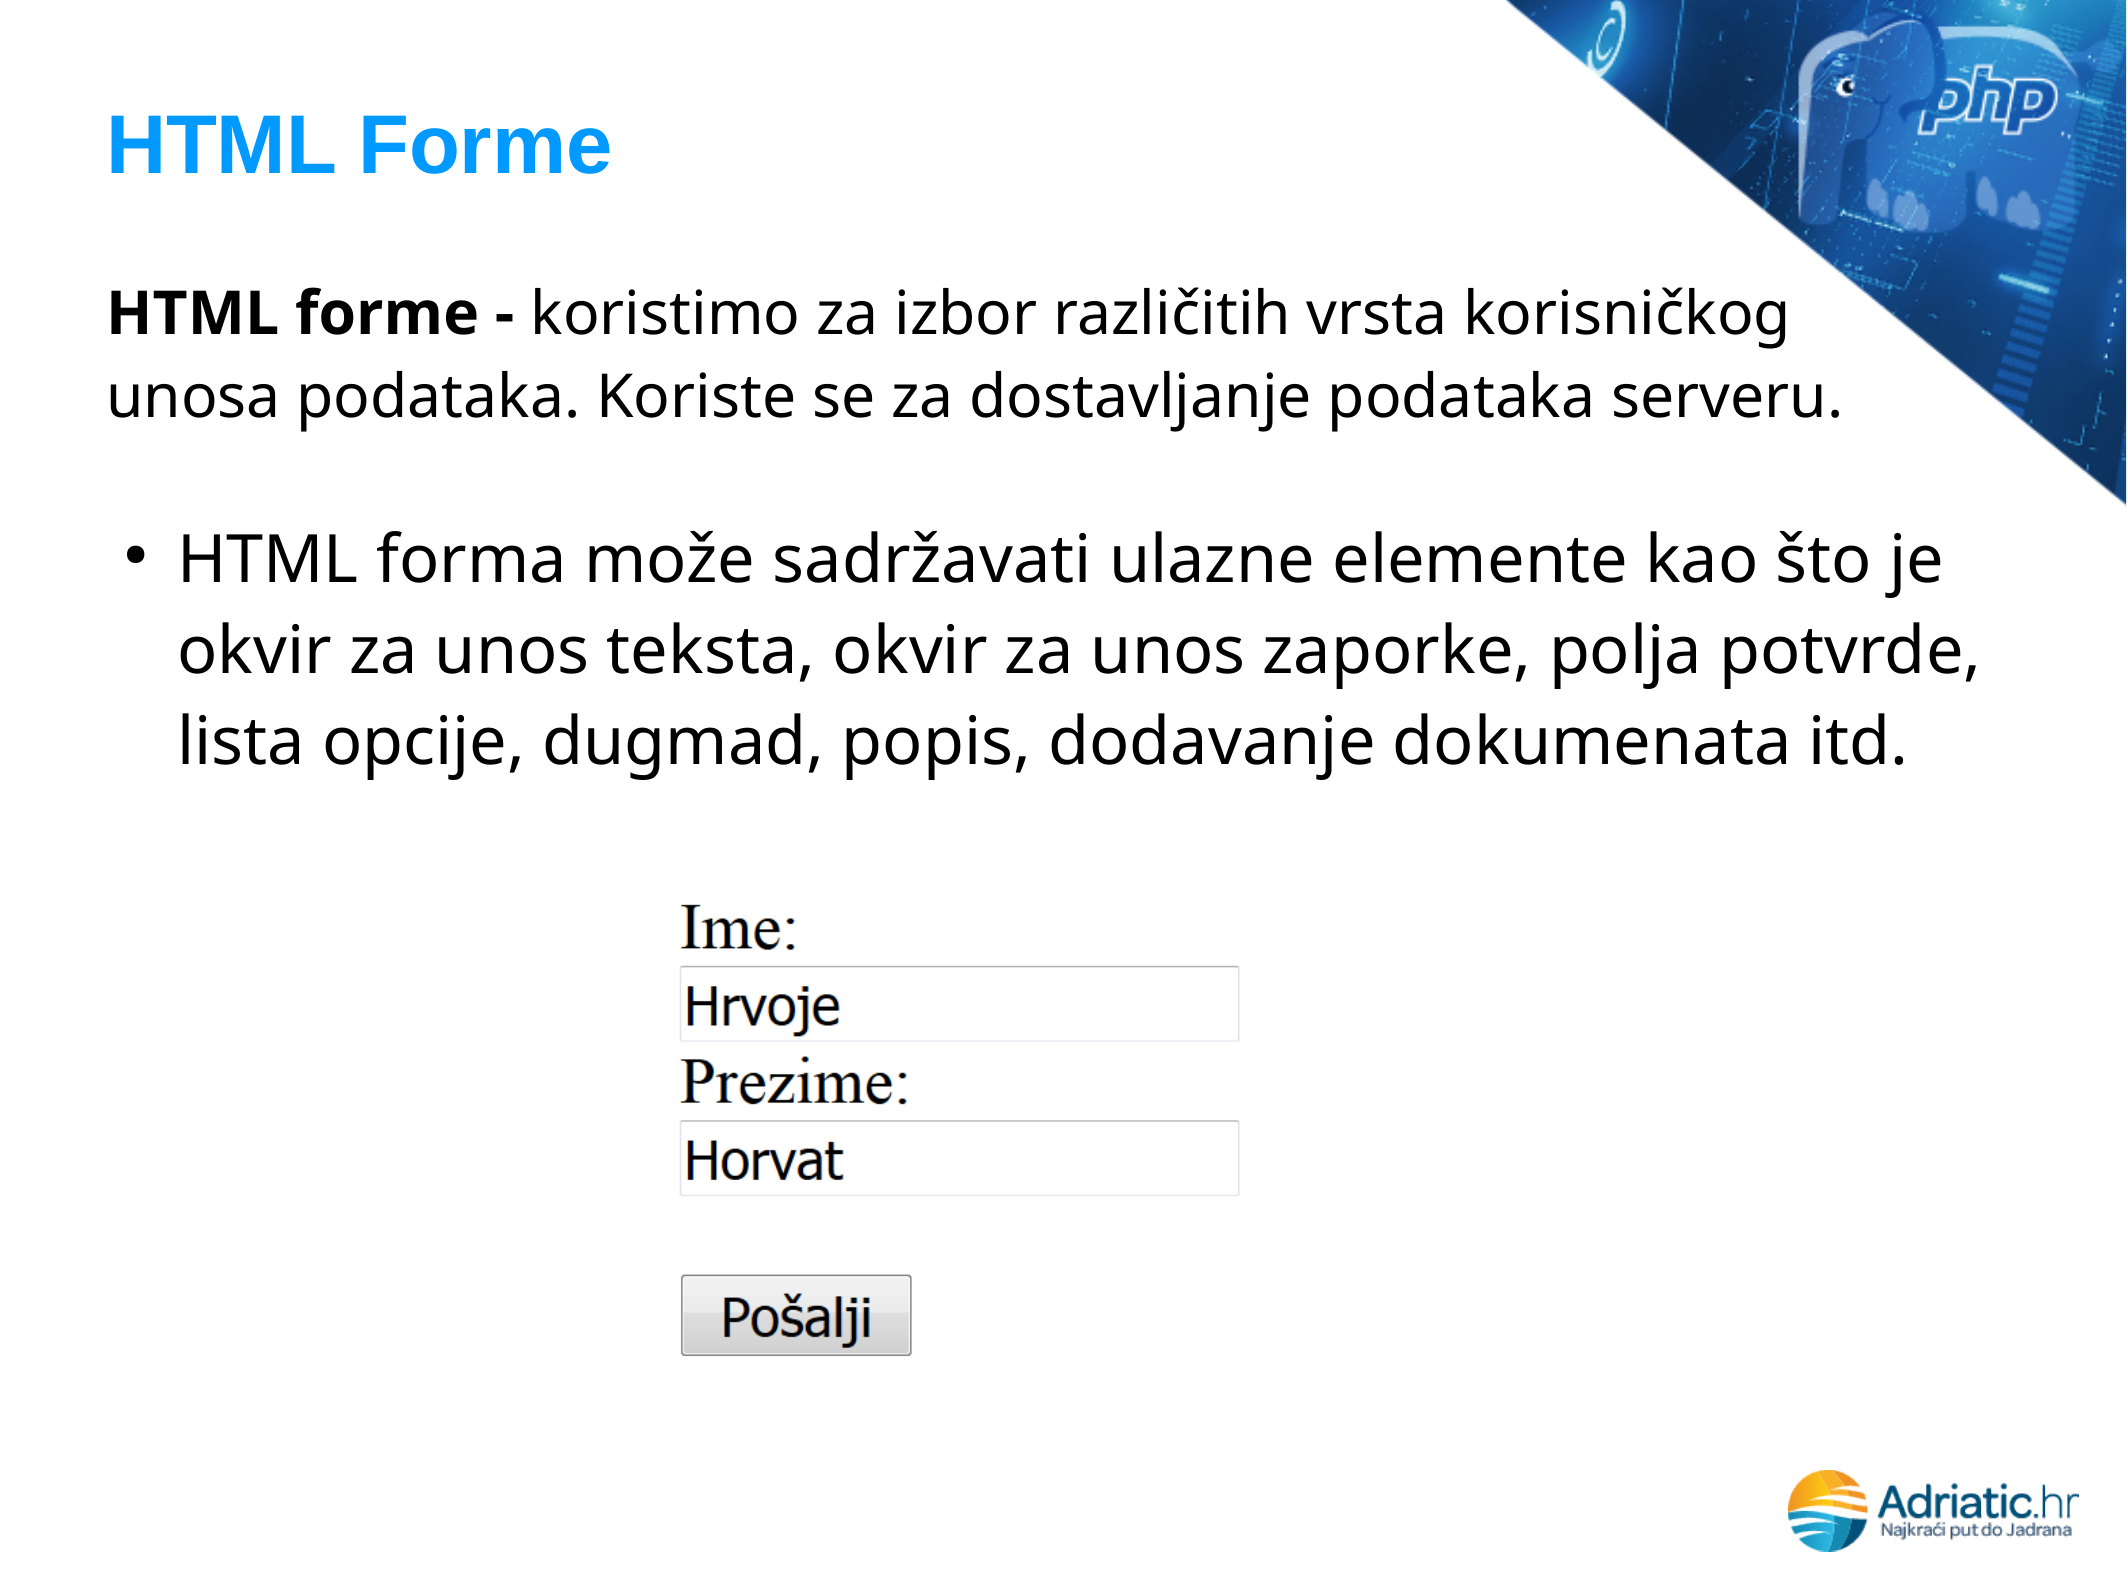

# HTML Forme
HTML forme - koristimo za izbor različitih vrsta korisničkog unosa podataka. Koriste se za dostavljanje podataka serveru.
HTML forma može sadržavati ulazne elemente kao što je okvir za unos teksta, okvir za unos zaporke, polja potvrde, lista opcije, dugmad, popis, dodavanje dokumenata itd.